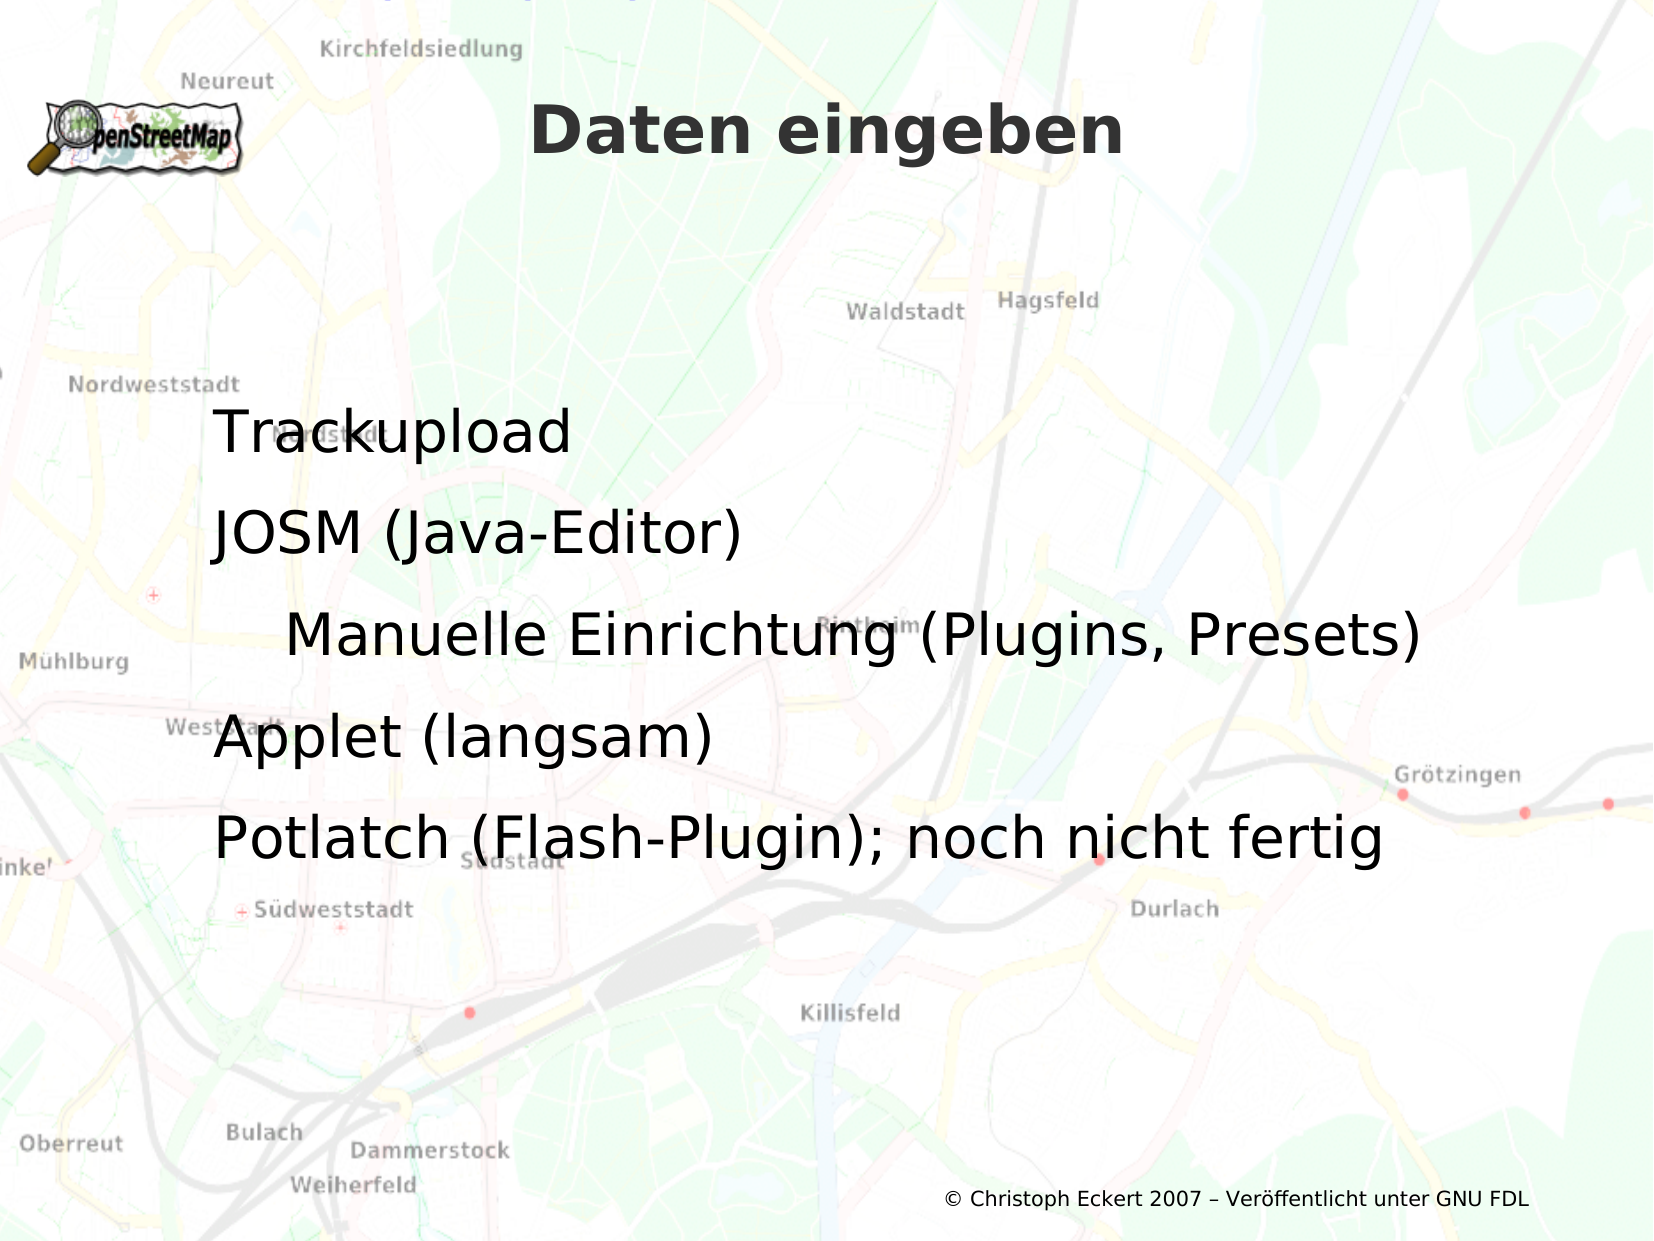

# Daten eingeben
Trackupload
JOSM (Java-Editor)
Manuelle Einrichtung (Plugins, Presets)
Applet (langsam)
Potlatch (Flash-Plugin); noch nicht fertig